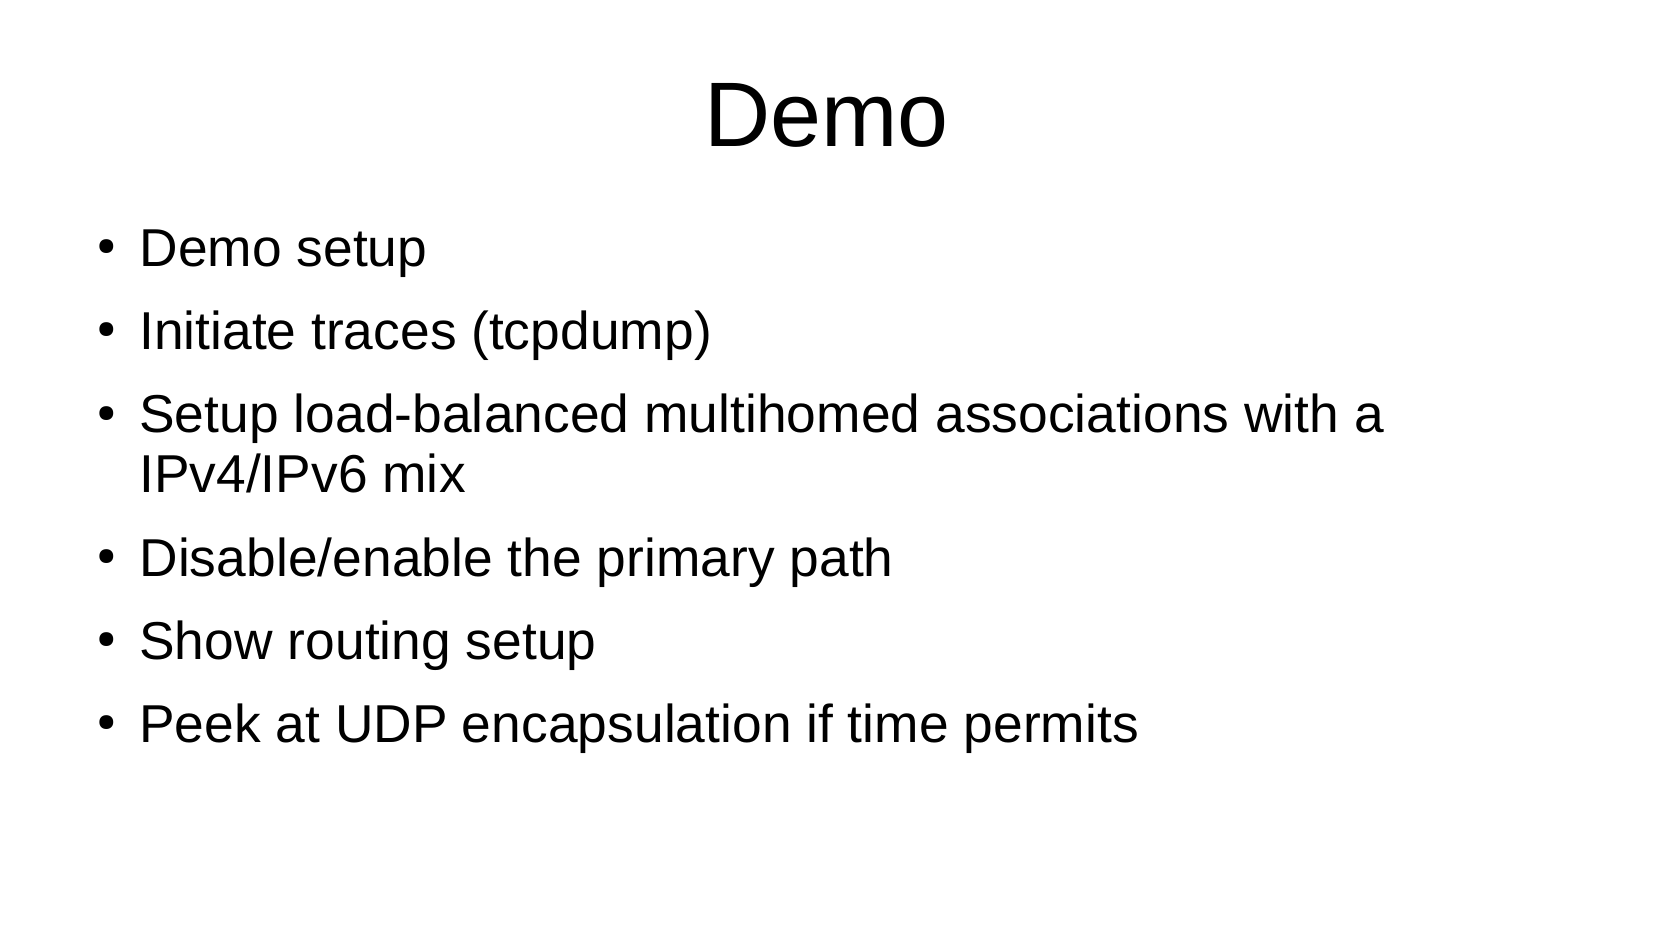

# Demo
Demo setup
Initiate traces (tcpdump)
Setup load-balanced multihomed associations with a IPv4/IPv6 mix
Disable/enable the primary path
Show routing setup
Peek at UDP encapsulation if time permits